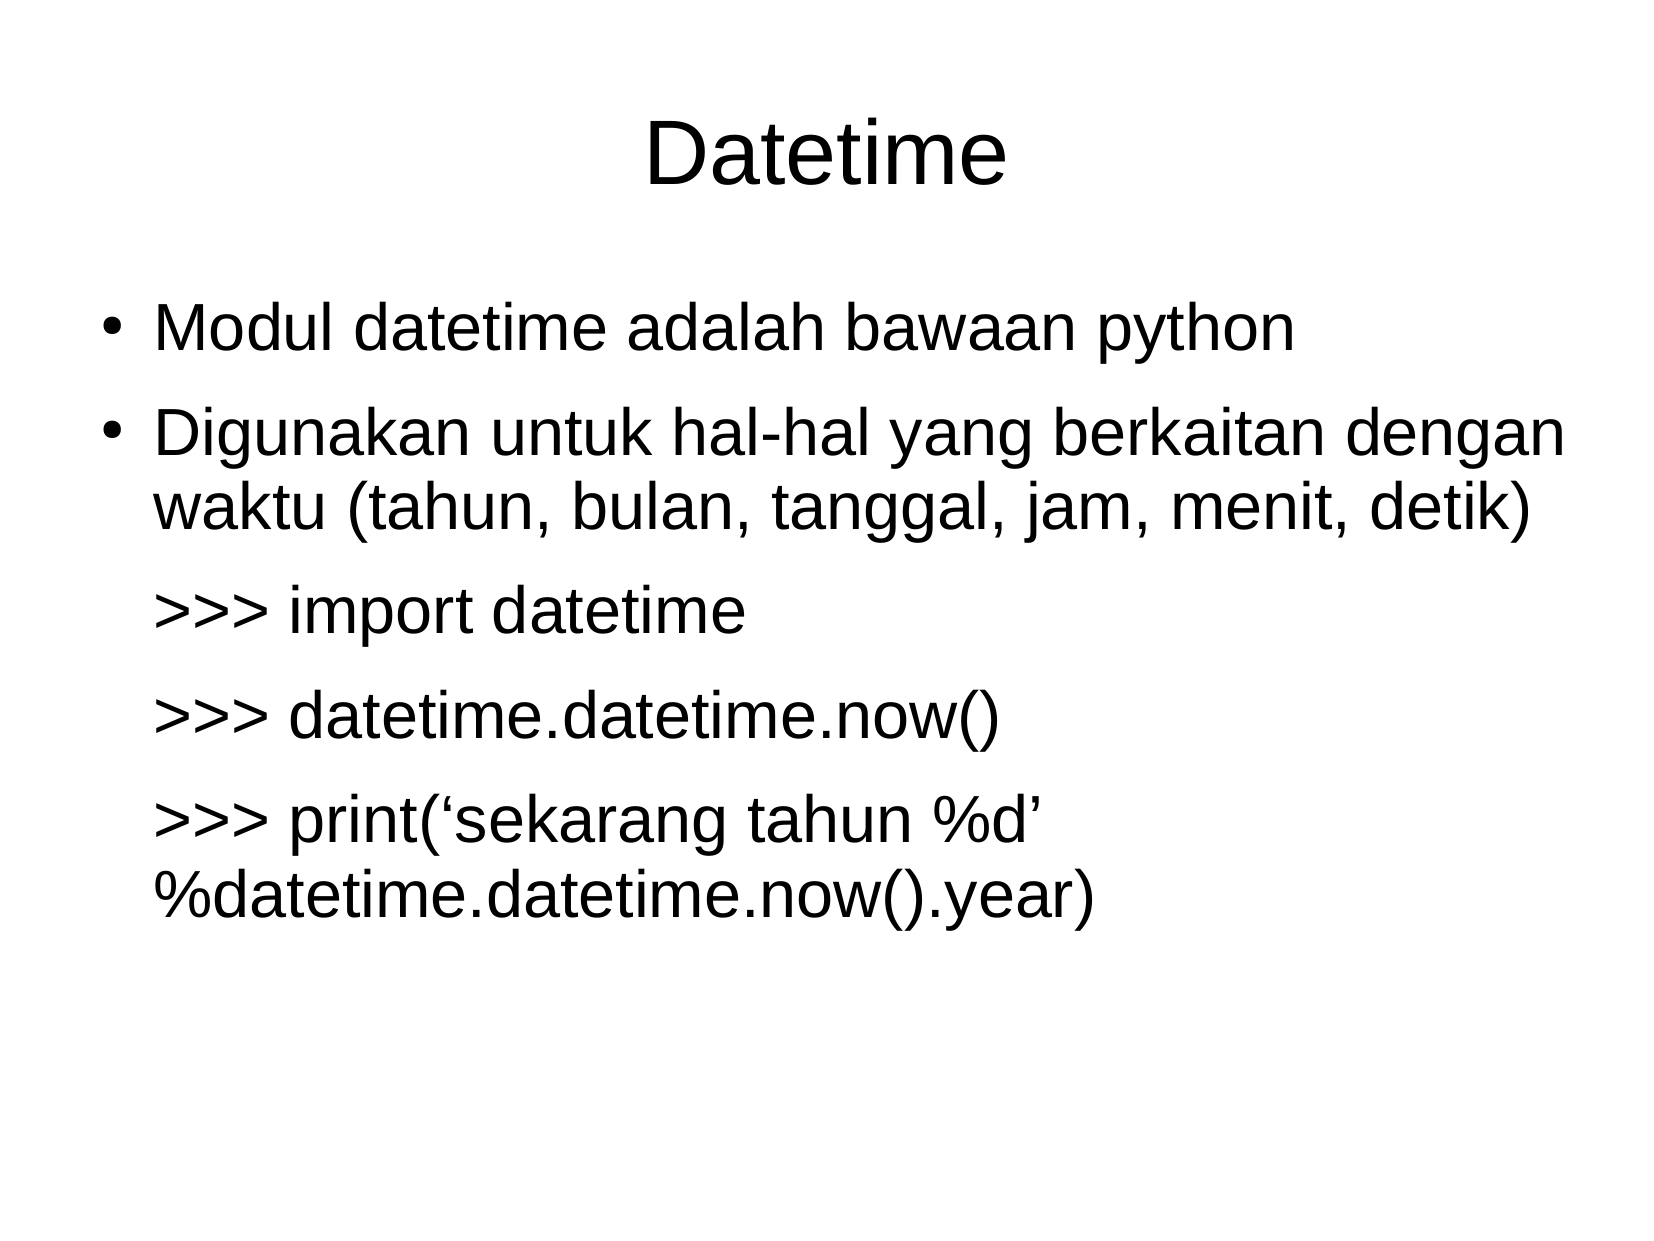

# Datetime
Modul datetime adalah bawaan python
Digunakan untuk hal-hal yang berkaitan dengan waktu (tahun, bulan, tanggal, jam, menit, detik)
>>> import datetime
>>> datetime.datetime.now()
>>> print(‘sekarang tahun %d’ %datetime.datetime.now().year)